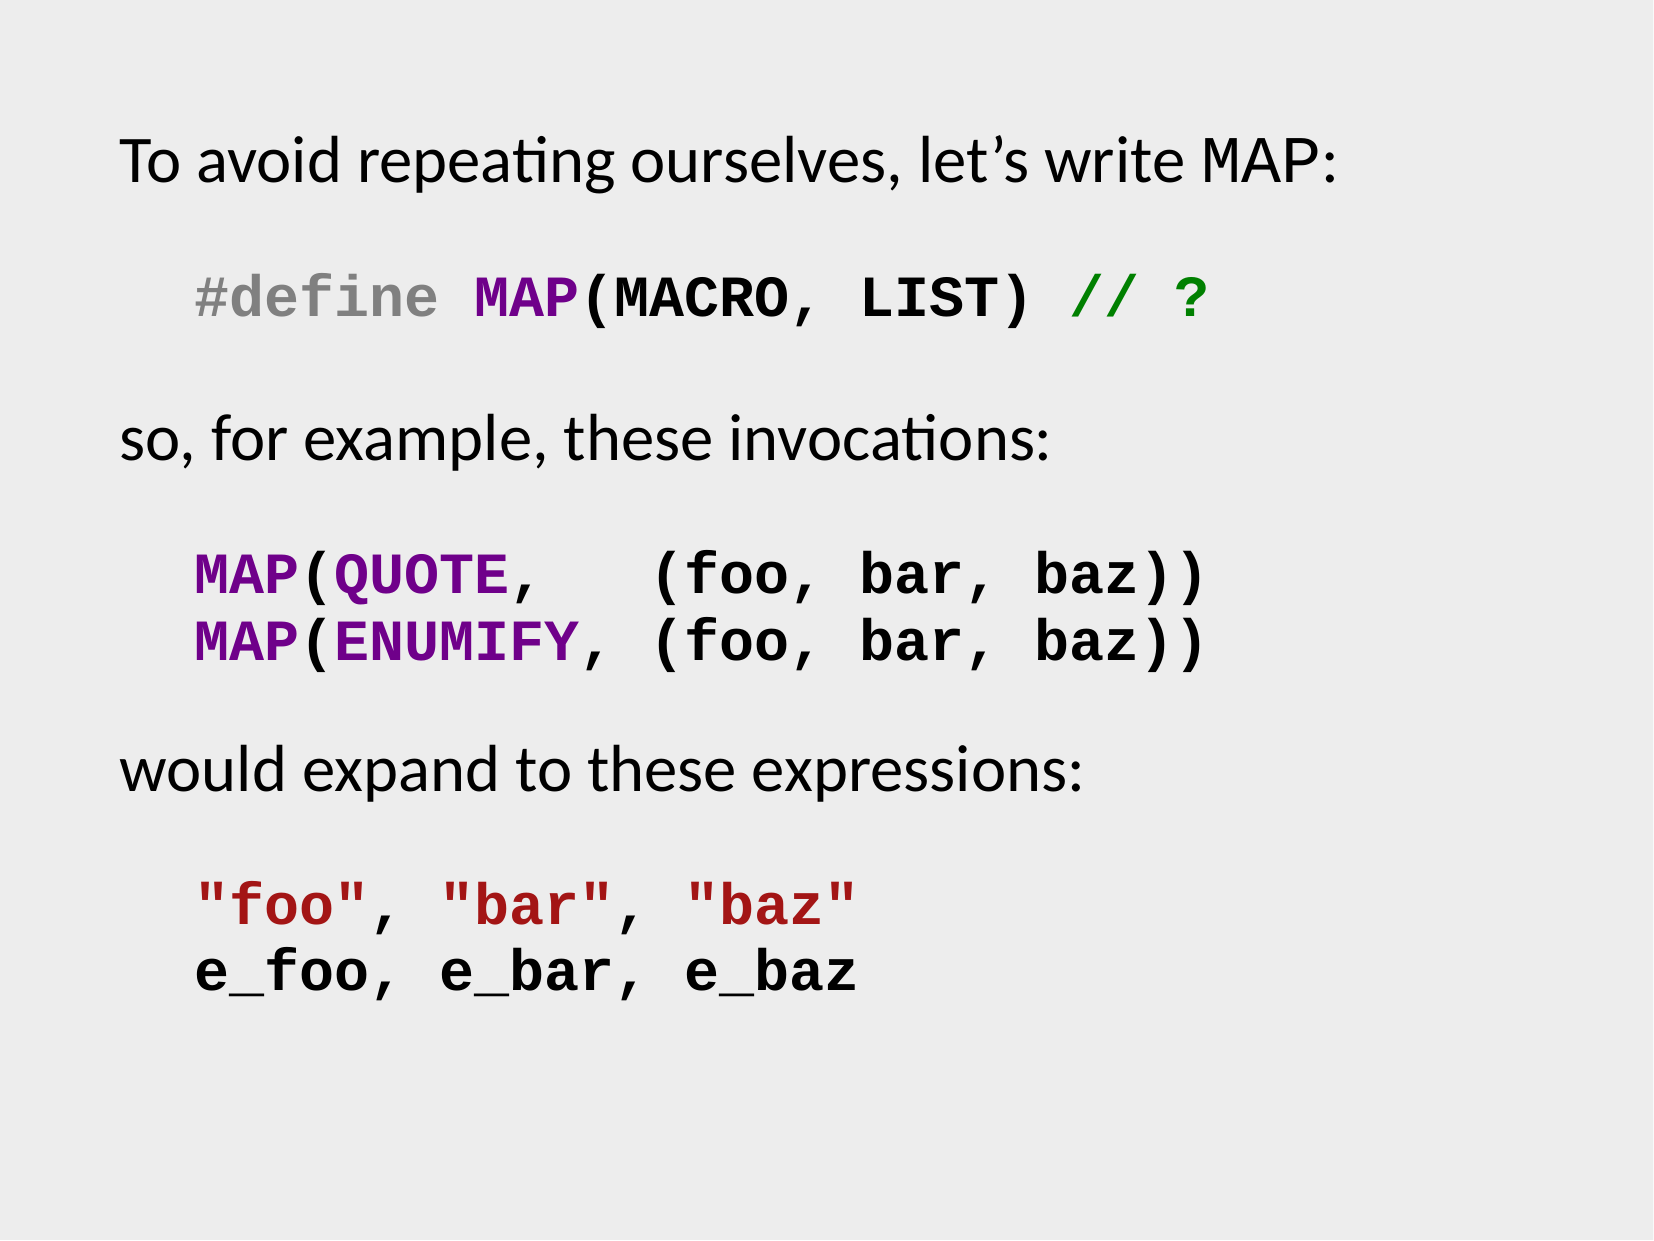

To avoid repeating ourselves, let’s write MAP:
#define MAP(MACRO, LIST) // ?
so, for example, these invocations:
MAP(QUOTE, (foo, bar, baz))
MAP(ENUMIFY, (foo, bar, baz))
would expand to these expressions:
"foo", "bar", "baz"
e_foo, e_bar, e_baz